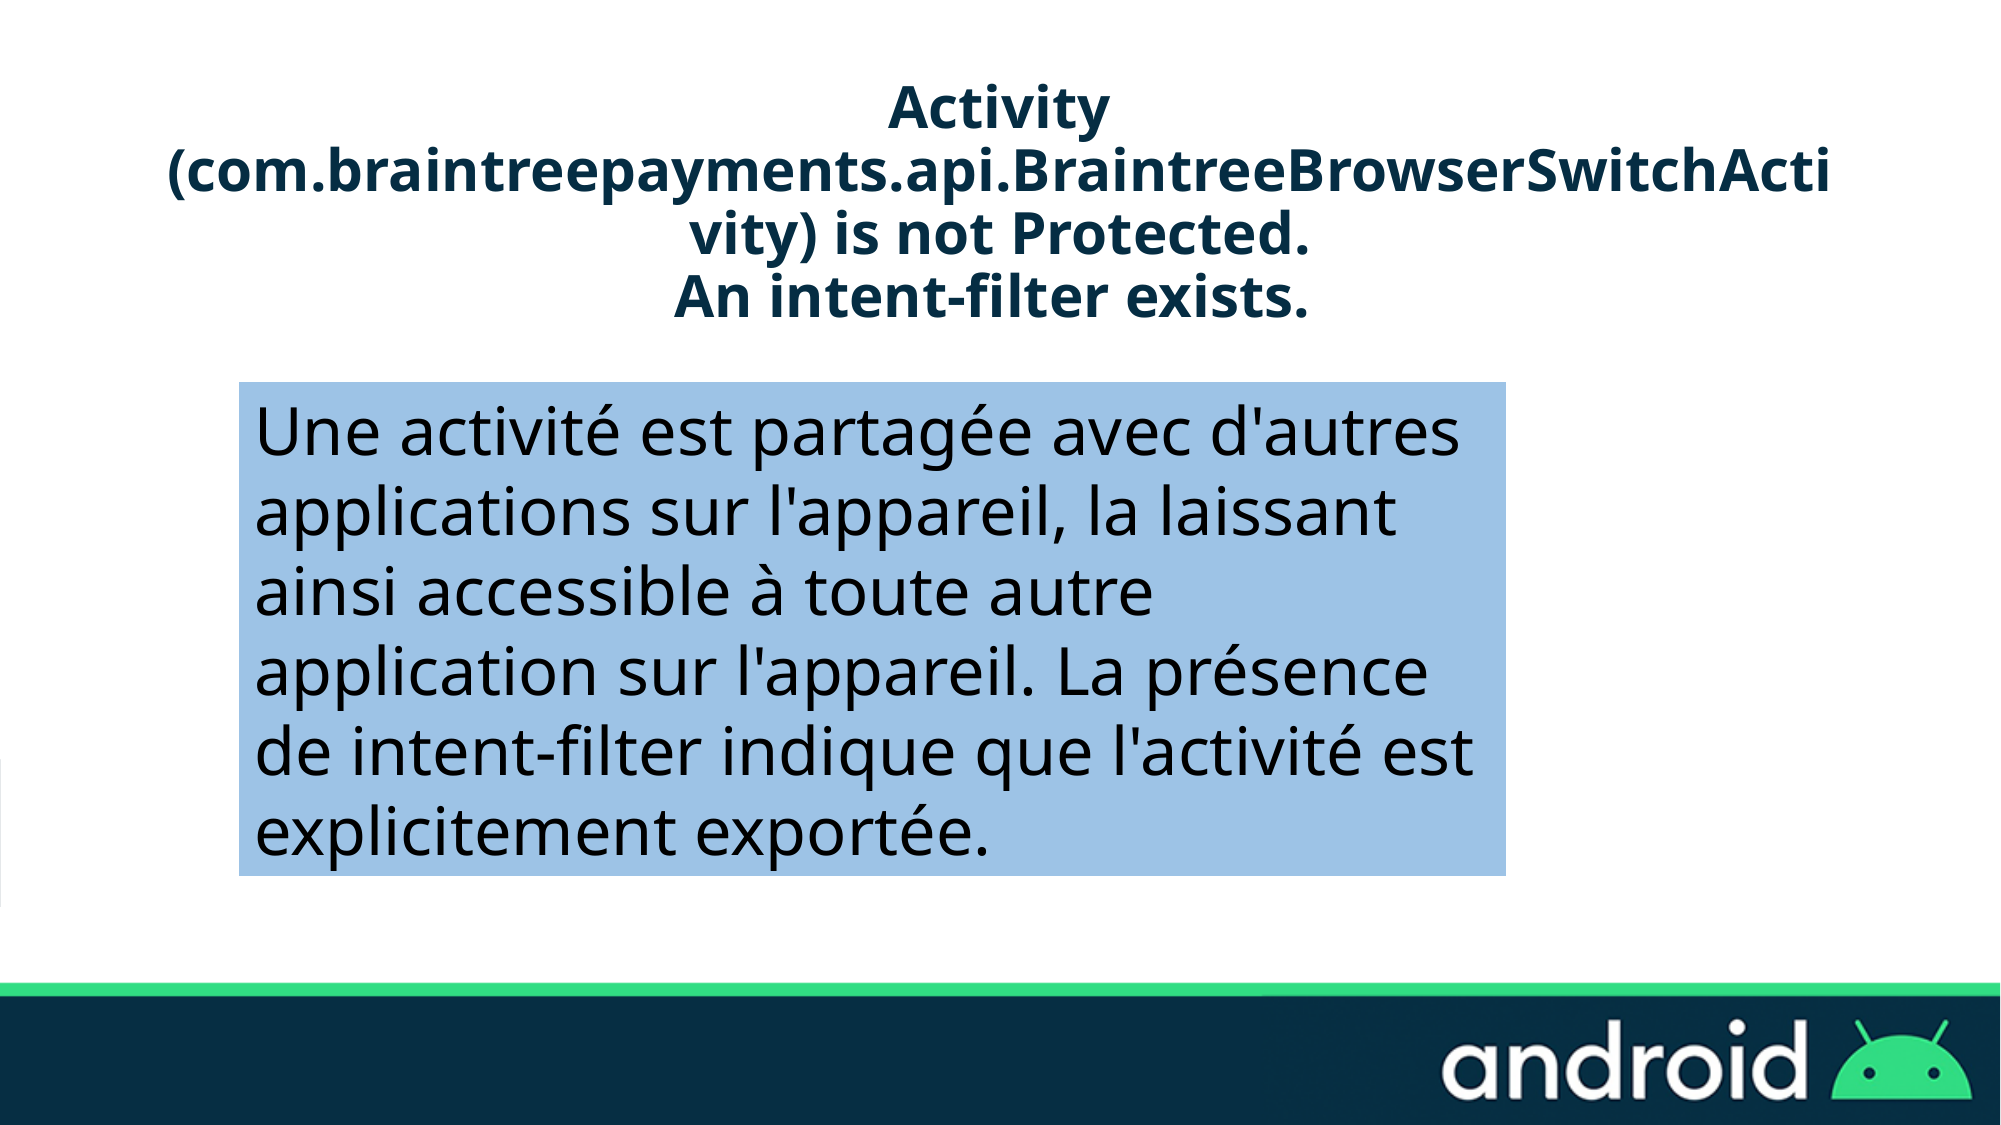

# Activity (com.braintreepayments.api.BraintreeBrowserSwitchActivity) is not Protected. An intent-filter exists.
Une activité est partagée avec d'autres applications sur l'appareil, la laissant ainsi accessible à toute autre application sur l'appareil. La présence de intent-filter indique que l'activité est explicitement exportée.